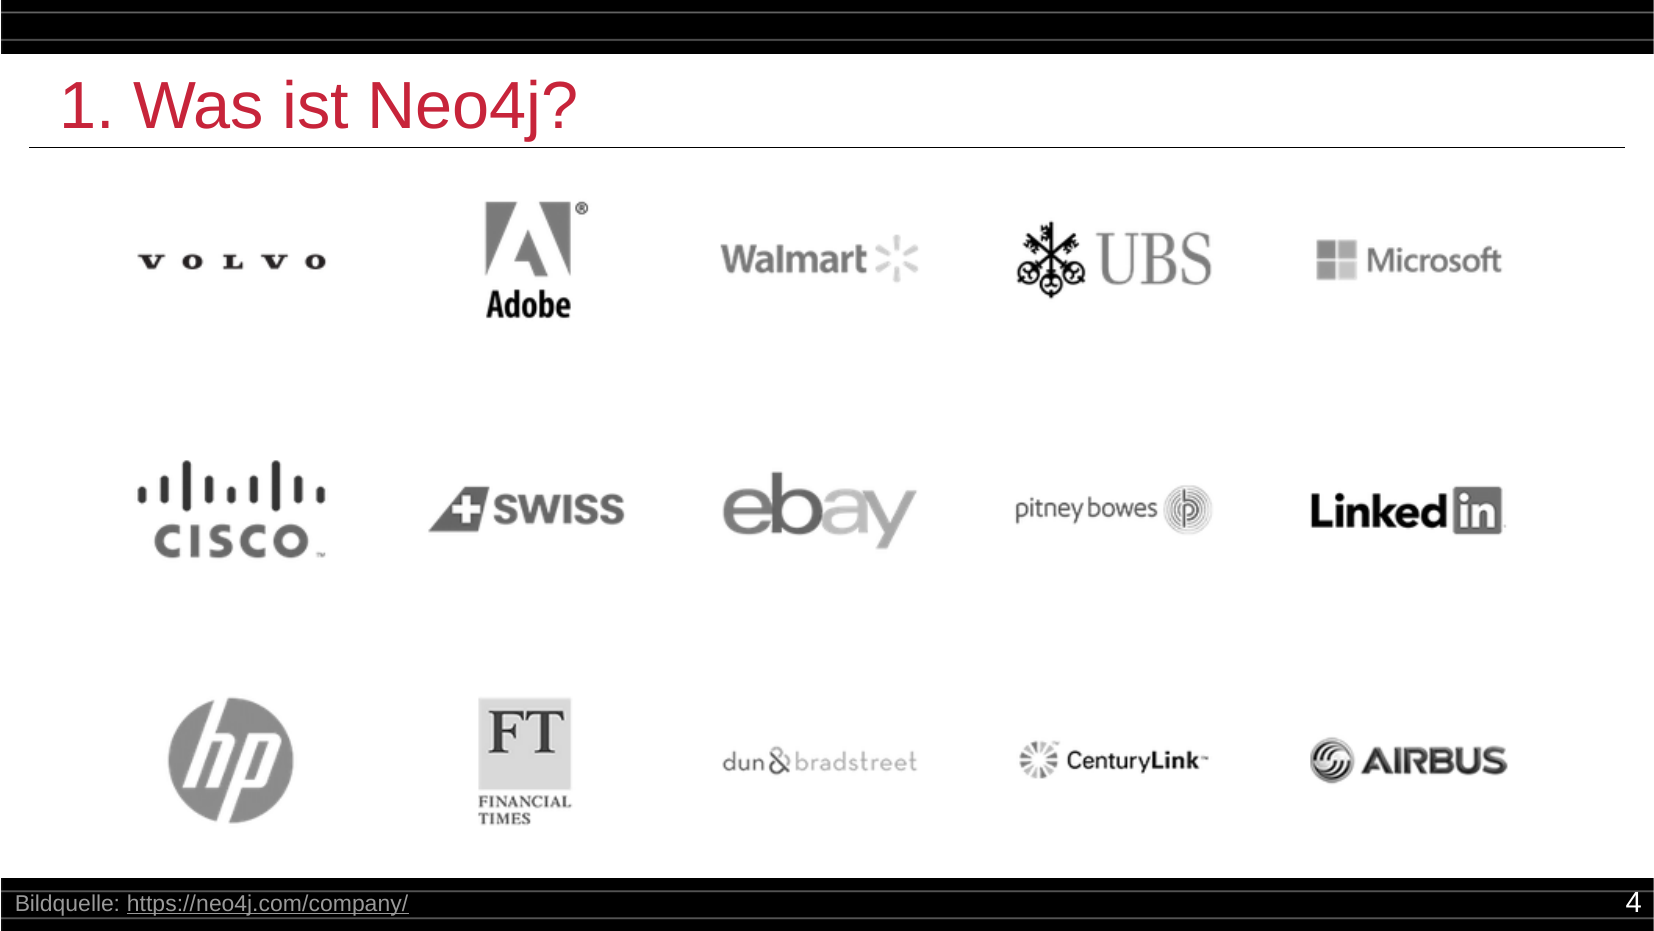

# 1. Was ist Neo4j?
Bildquelle: https://neo4j.com/company/